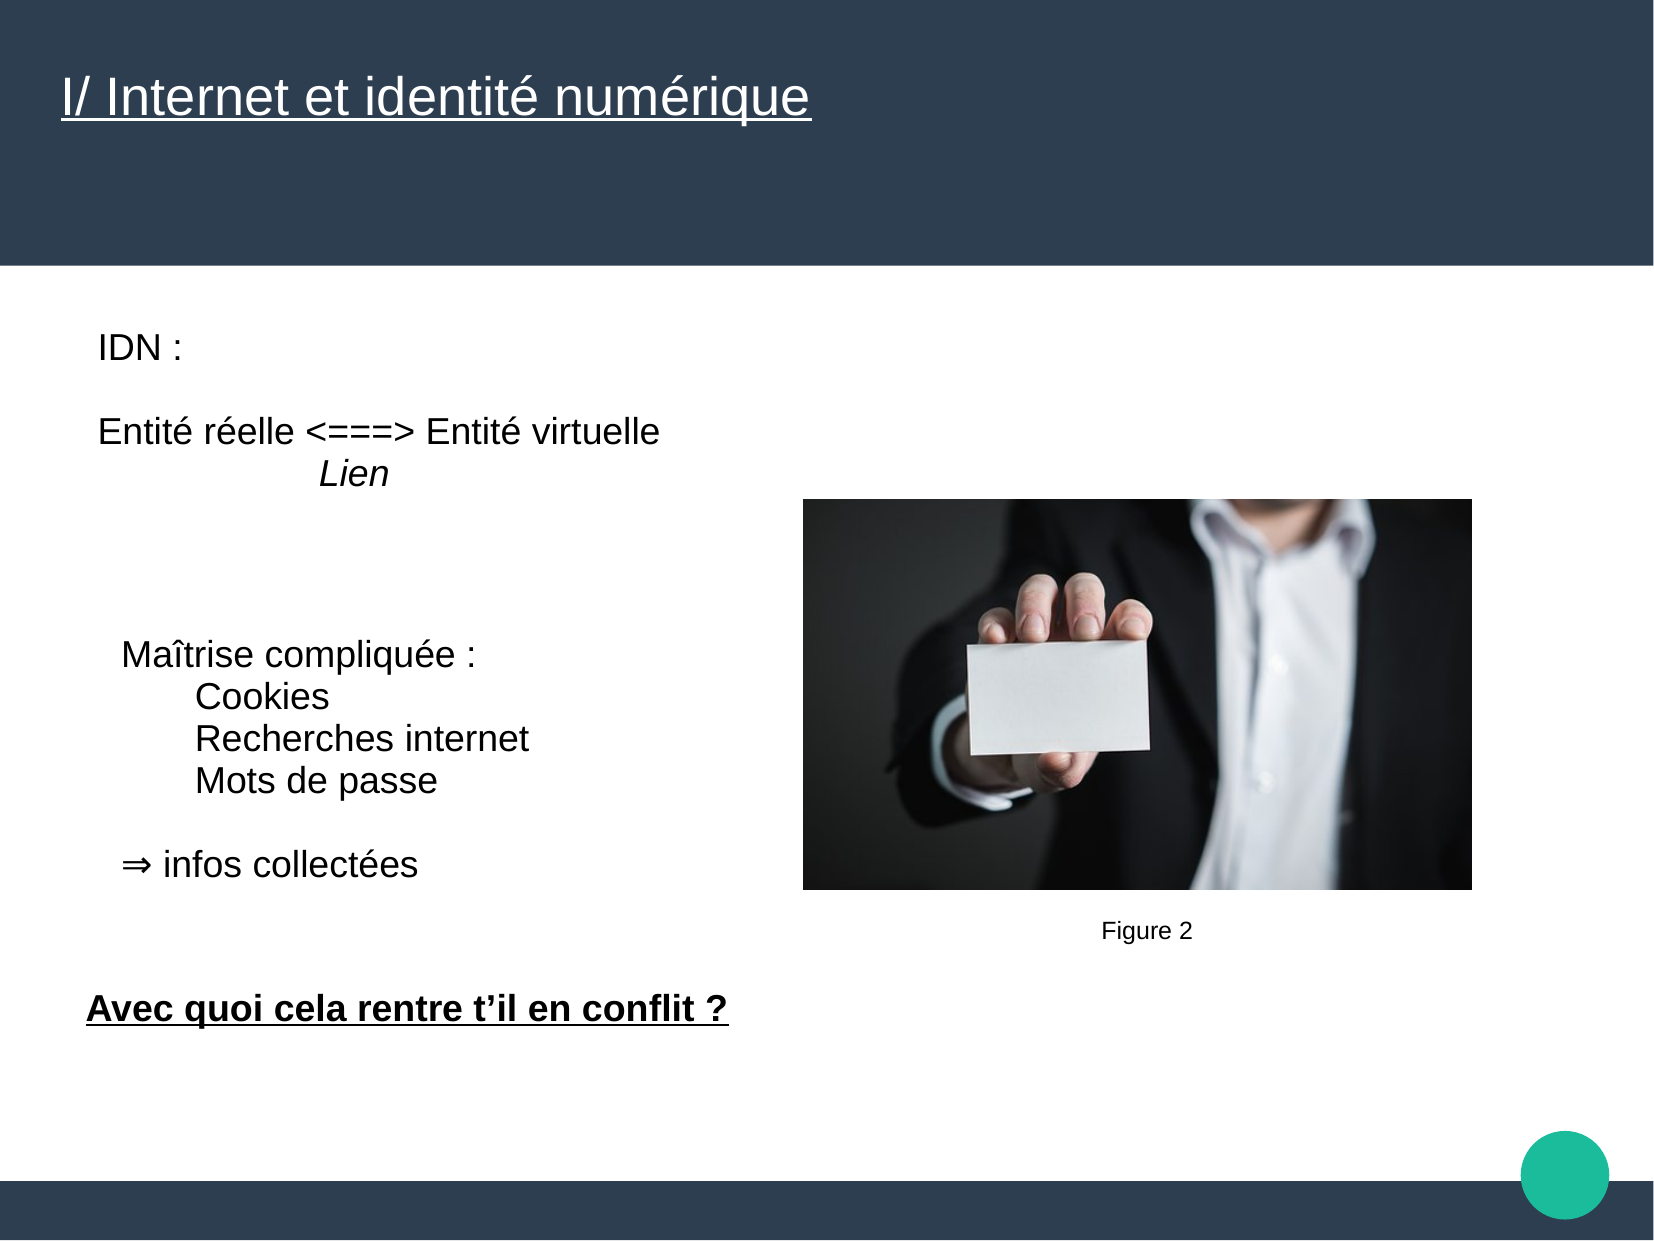

I/ Internet et identité numérique
IDN :
Entité réelle <===> Entité virtuelle
			Lien
Maîtrise compliquée :
	Cookies
	Recherches internet
	Mots de passe
⇒ infos collectées
Figure 2
Avec quoi cela rentre t’il en conflit ?